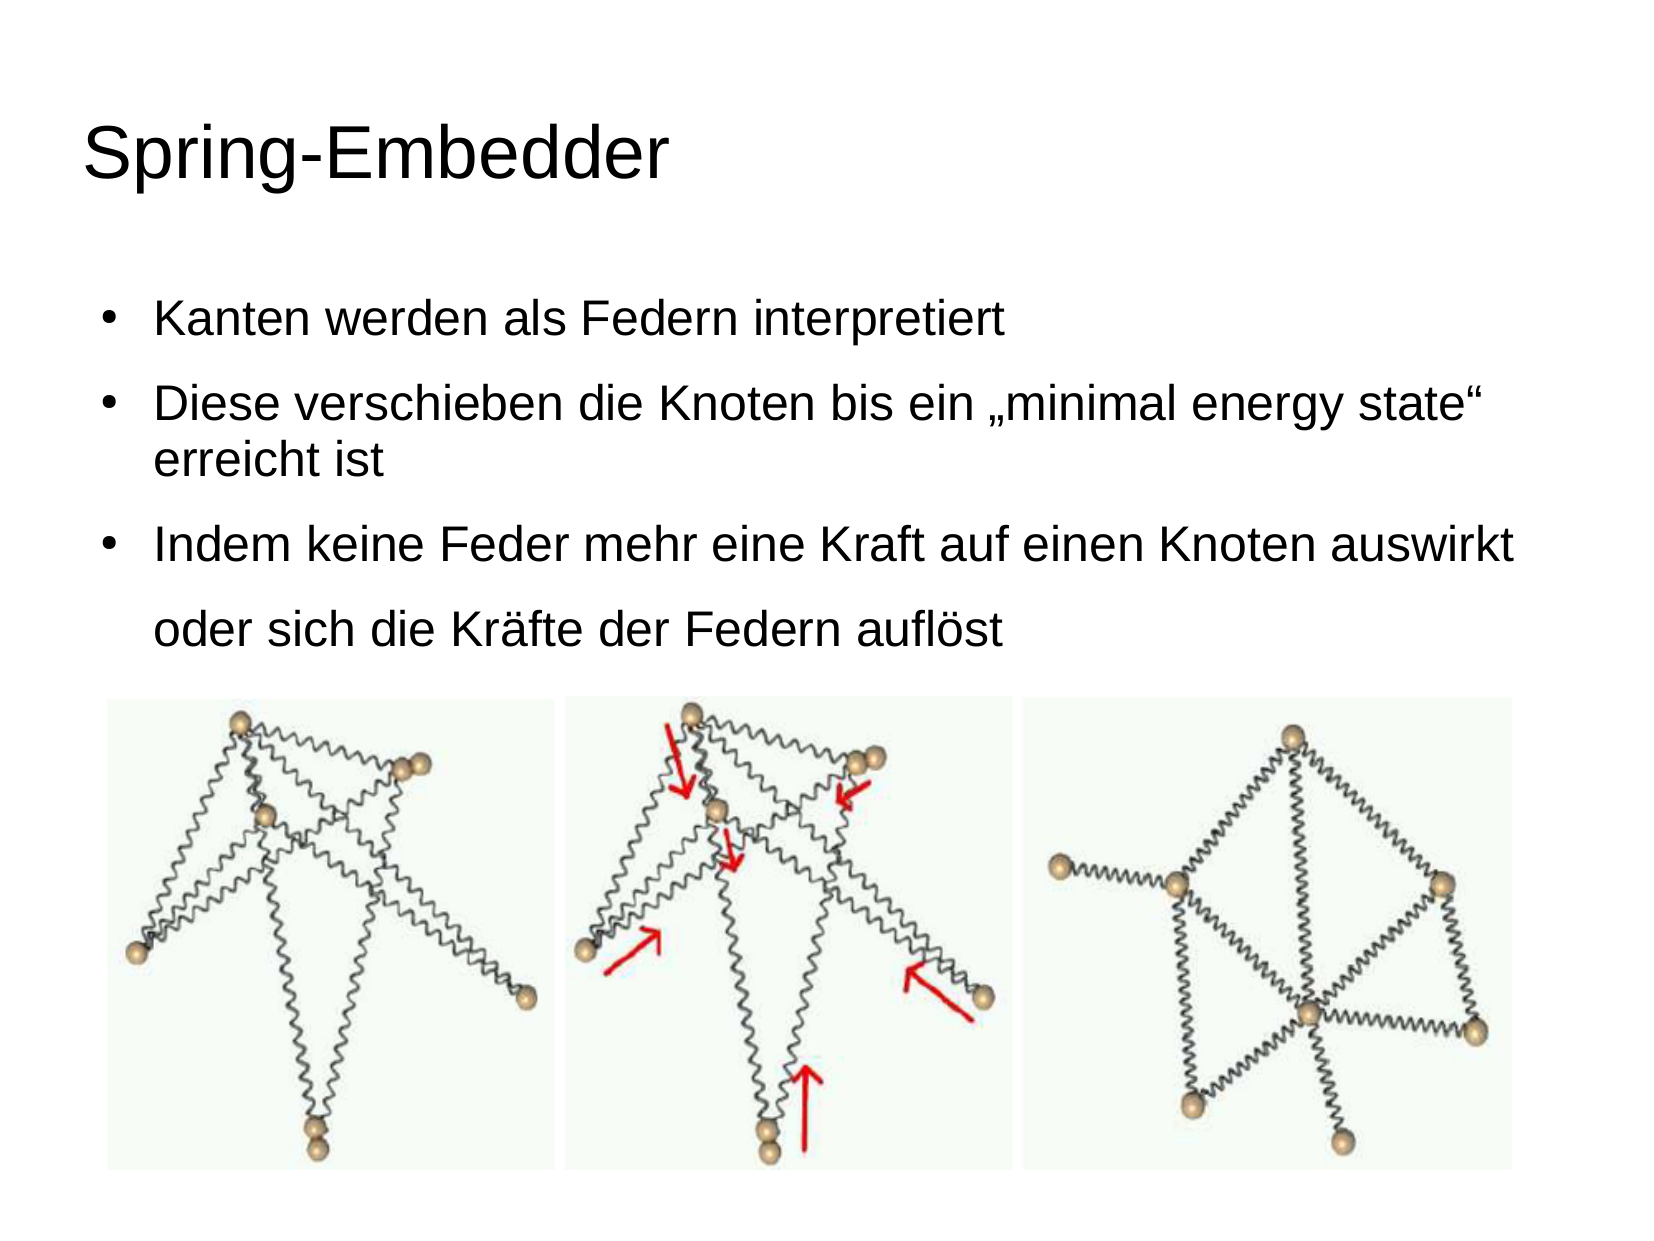

# Spring-Embedder
Kanten werden als Federn interpretiert
Diese verschieben die Knoten bis ein „minimal energy state“ erreicht ist
Indem keine Feder mehr eine Kraft auf einen Knoten auswirkt
oder sich die Kräfte der Federn auflöst